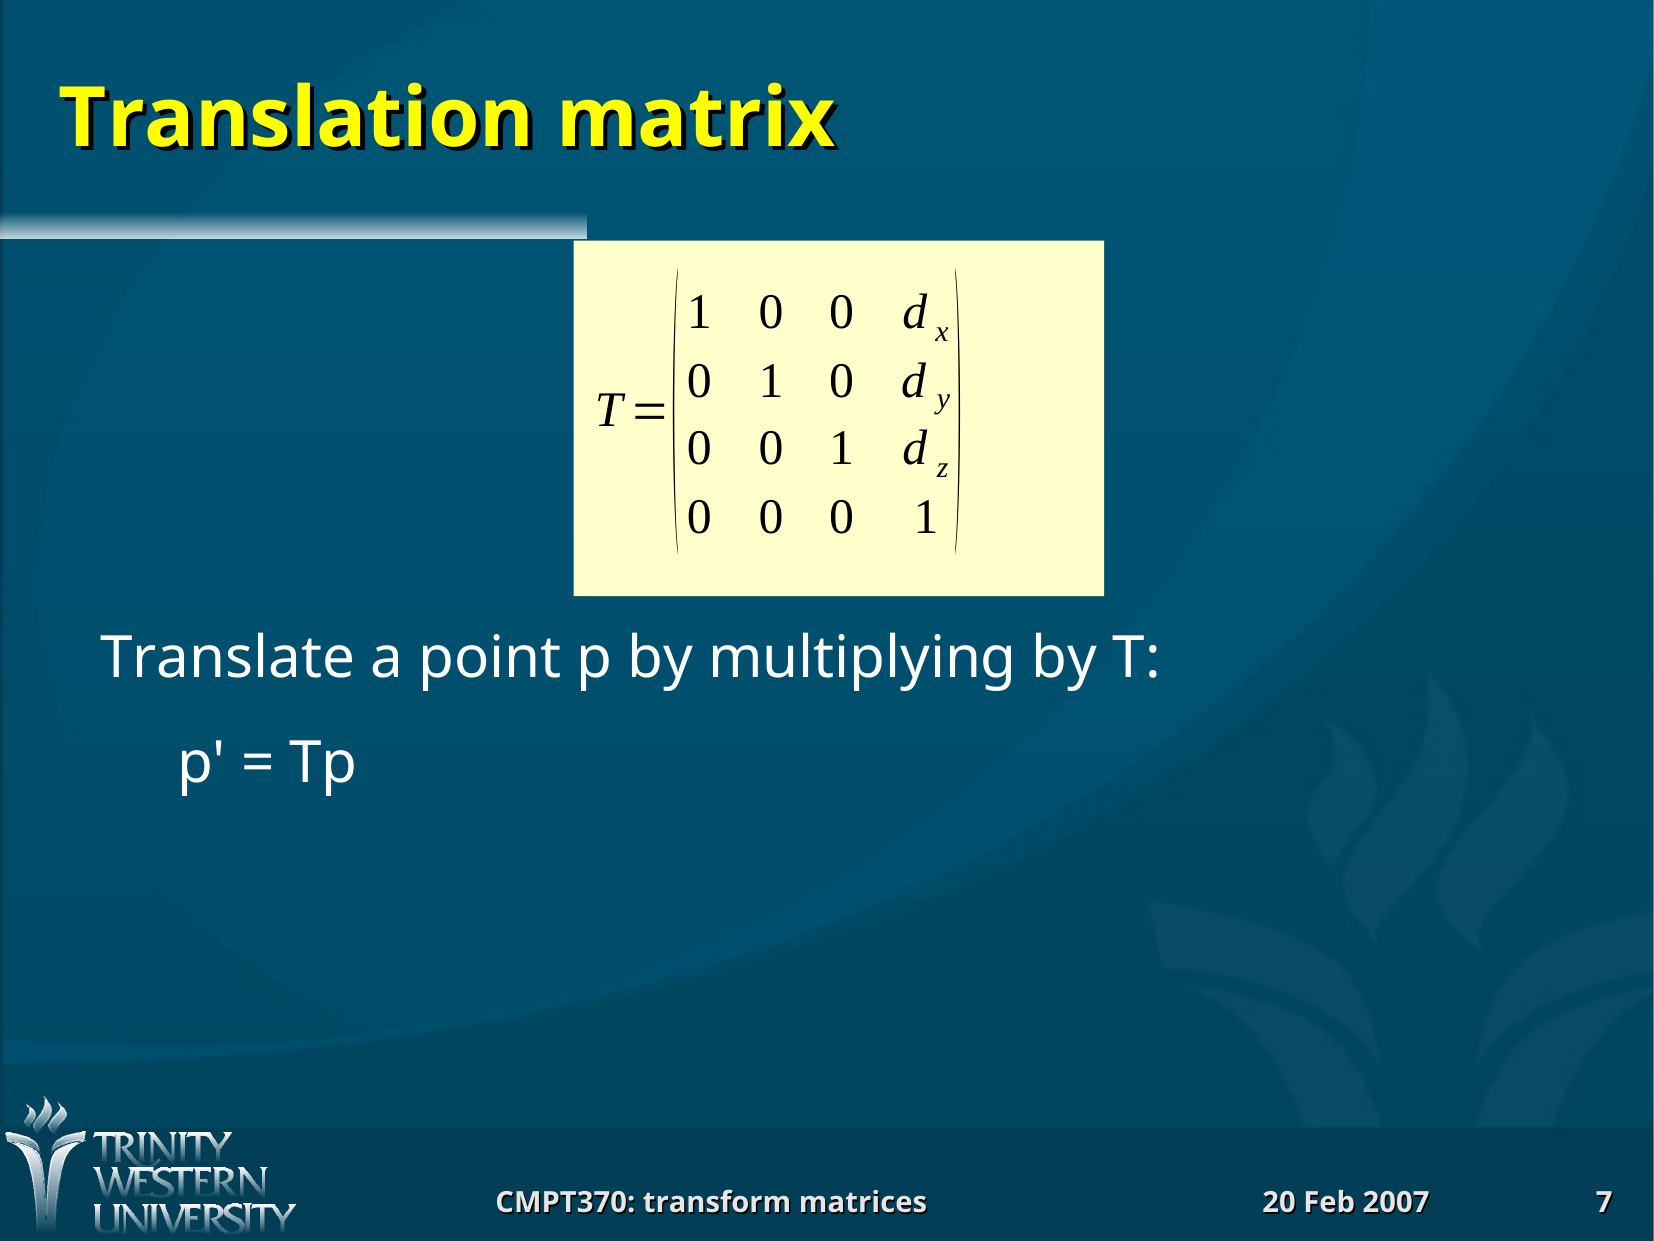

# Translation matrix
Translate a point p by multiplying by T:
p' = Tp
CMPT370: transform matrices
20 Feb 2007
7